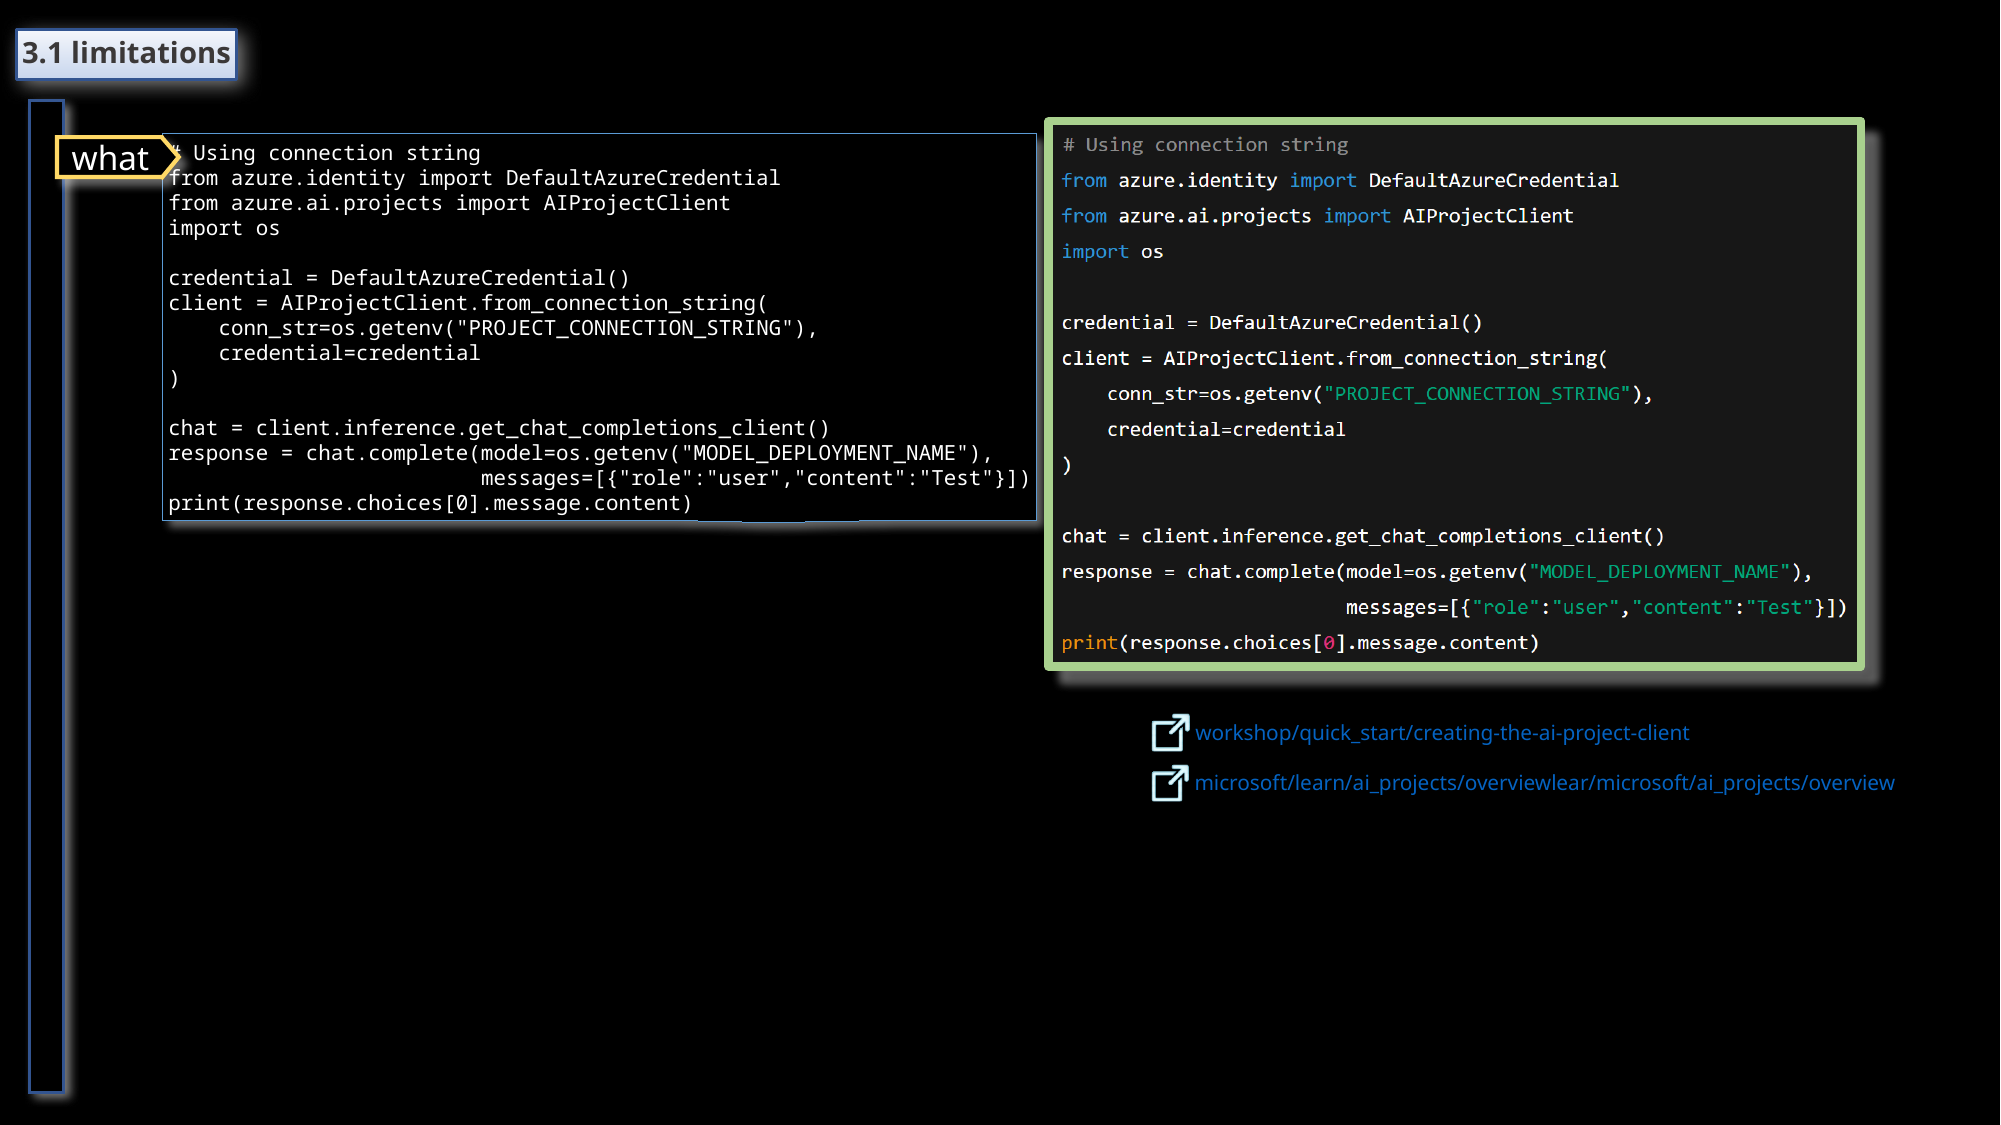

# 3.1 limitations
# Using connection string
from azure.identity import DefaultAzureCredential
from azure.ai.projects import AIProjectClient
import os
credential = DefaultAzureCredential()
client = AIProjectClient.from_connection_string(
 conn_str=os.getenv("PROJECT_CONNECTION_STRING"),
 credential=credential
)
chat = client.inference.get_chat_completions_client()
response = chat.complete(model=os.getenv("MODEL_DEPLOYMENT_NAME"),
 messages=[{"role":"user","content":"Test"}])
print(response.choices[0].message.content)
what
workshop/quick_start/creating-the-ai-project-client
microsoft/learn/ai_projects/overviewlear/microsoft/ai_projects/overview